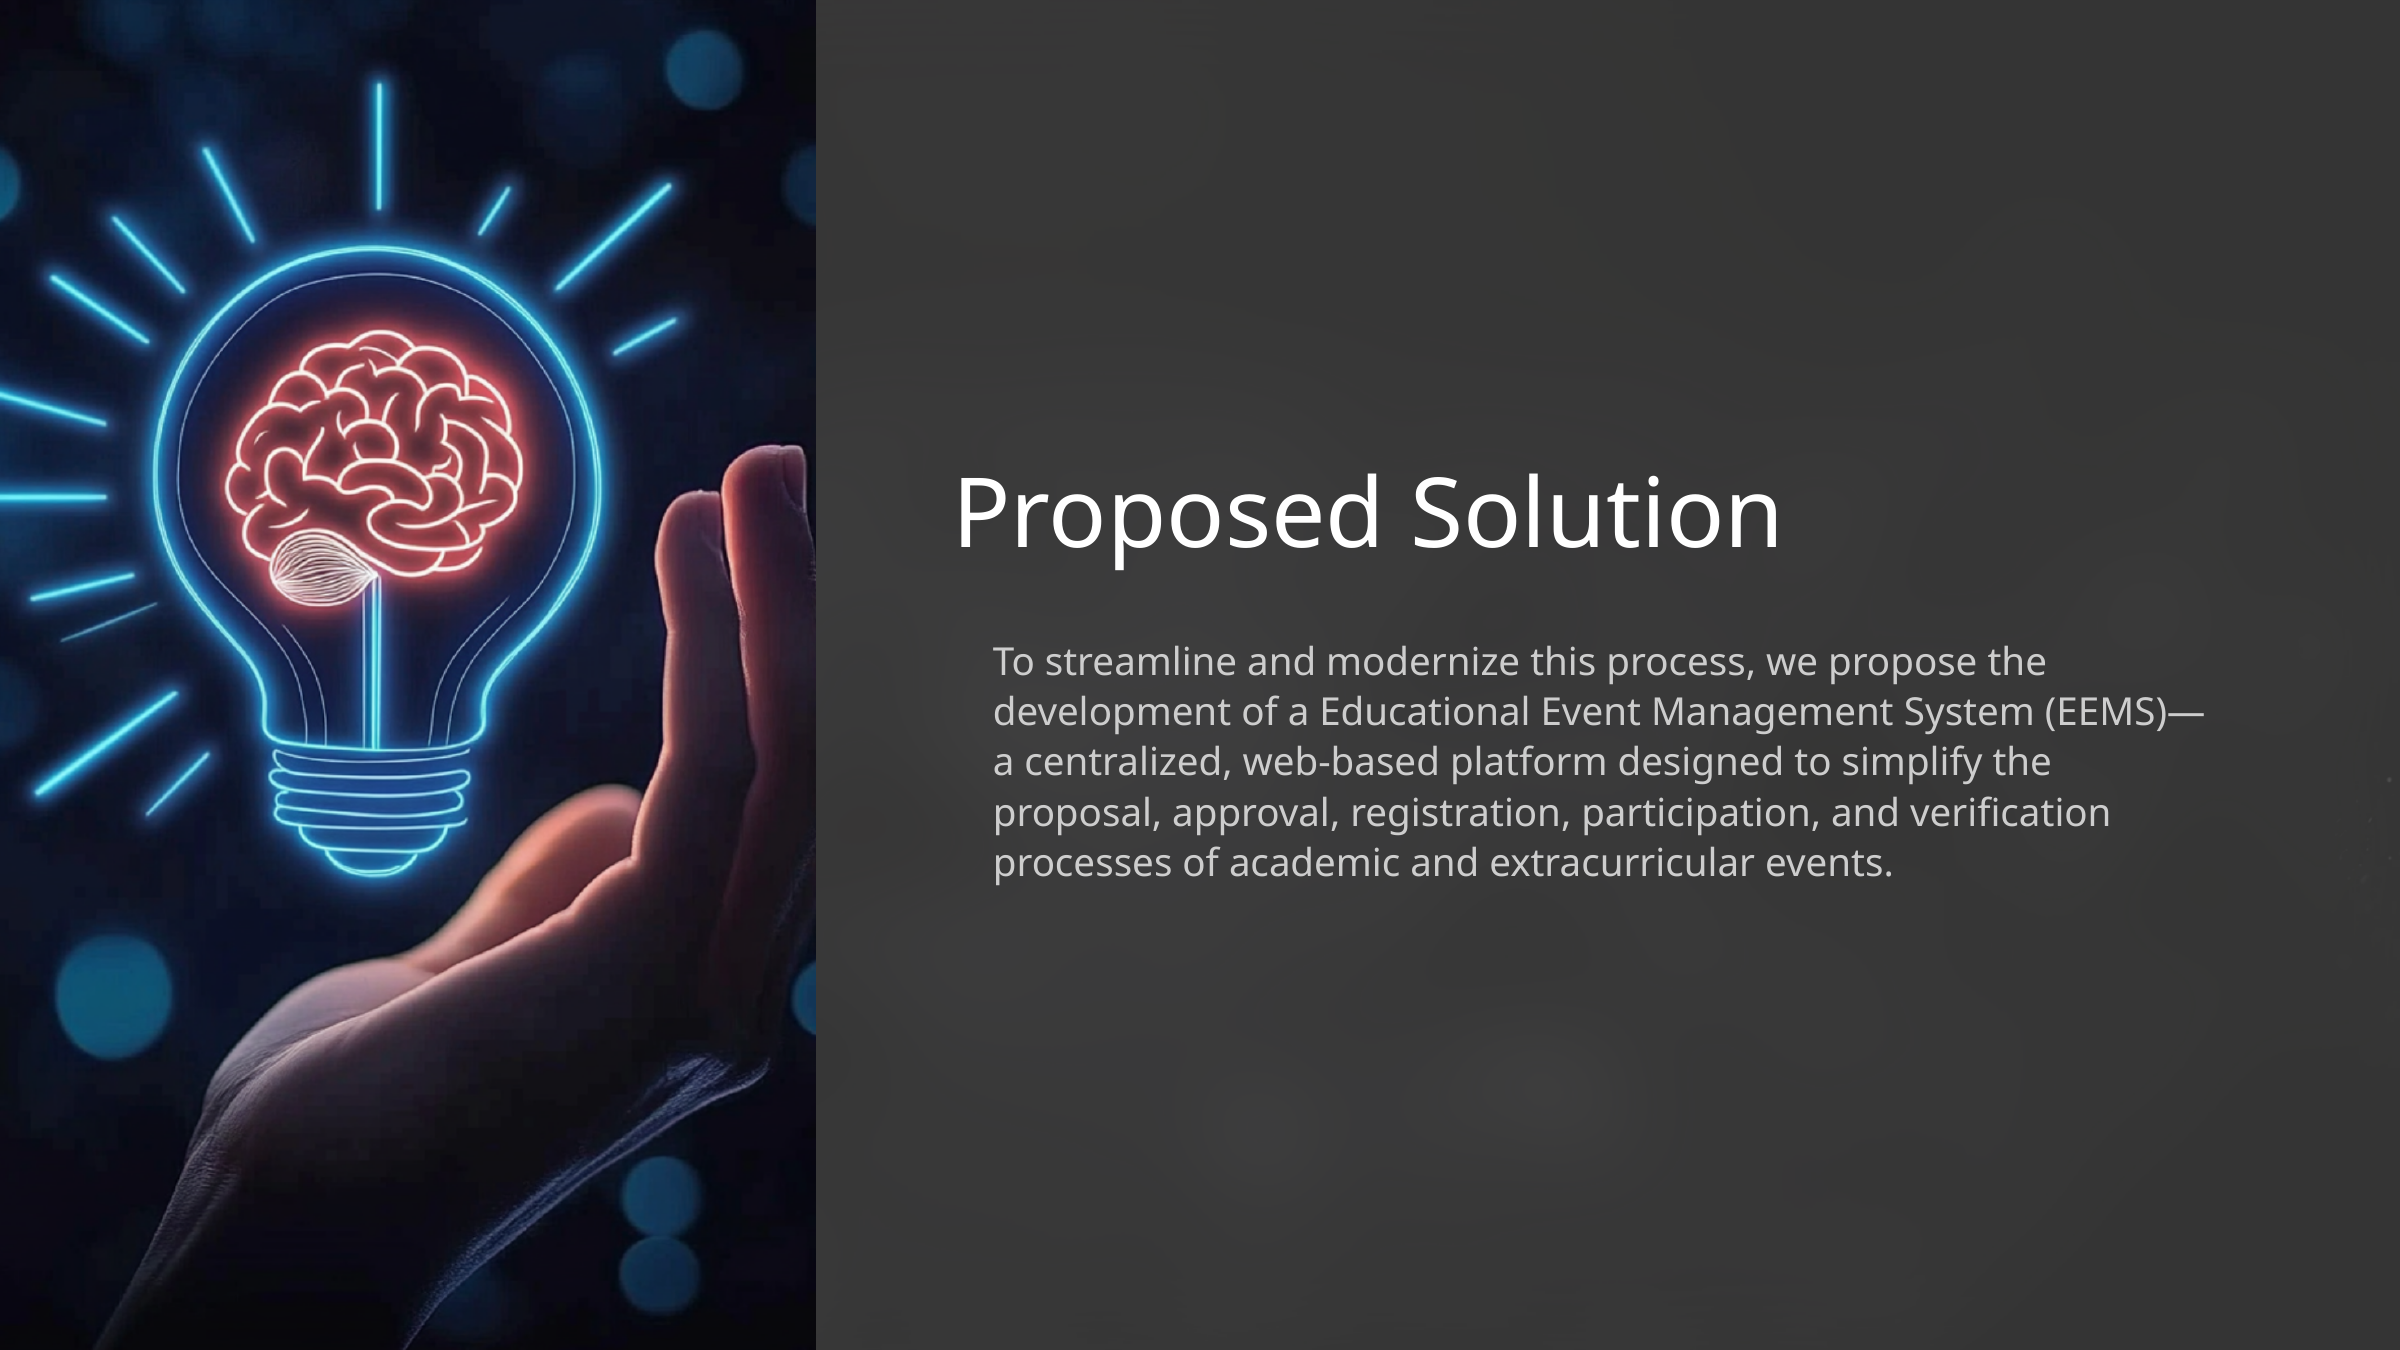

Proposed Solution
To streamline and modernize this process, we propose the development of a Educational Event Management System (EEMS)—a centralized, web-based platform designed to simplify the proposal, approval, registration, participation, and verification processes of academic and extracurricular events.